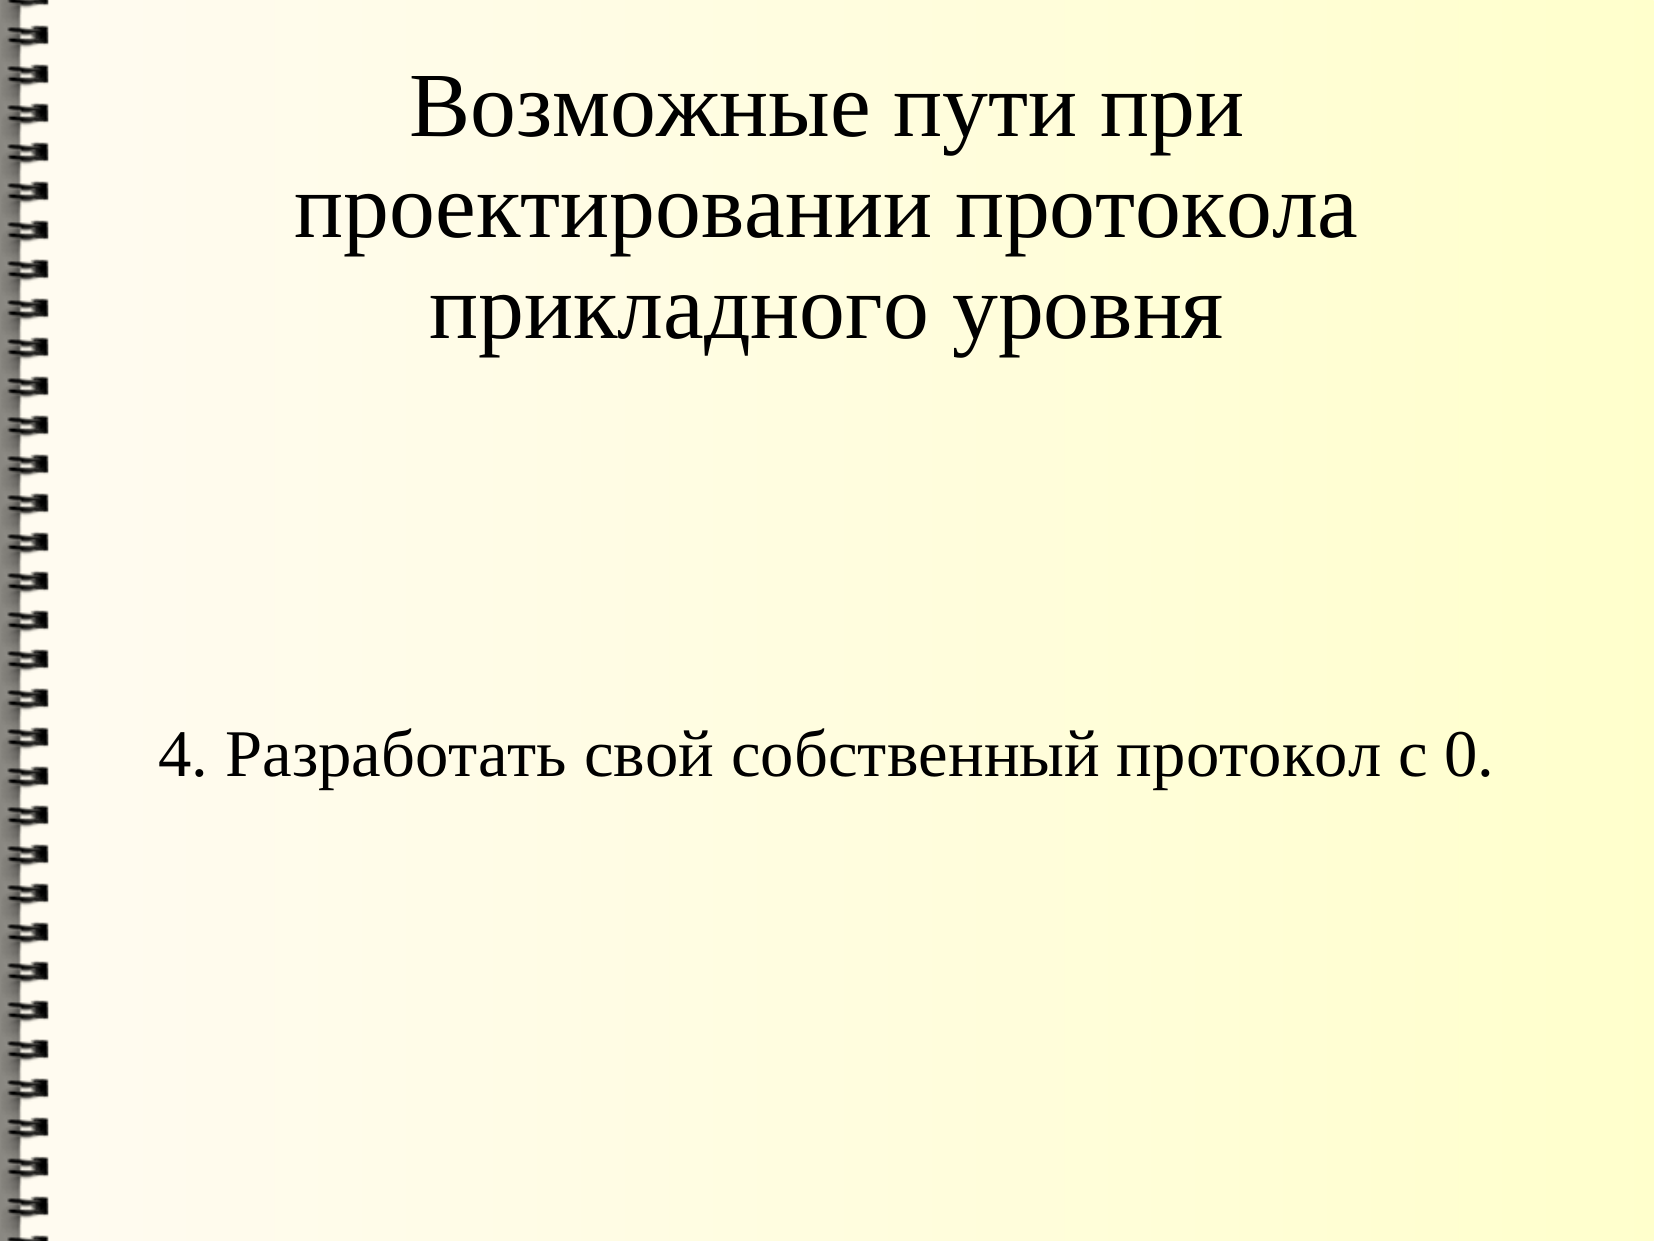

# Возможные пути при проектировании протокола прикладного уровня
4. Разработать свой собственный протокол с 0.